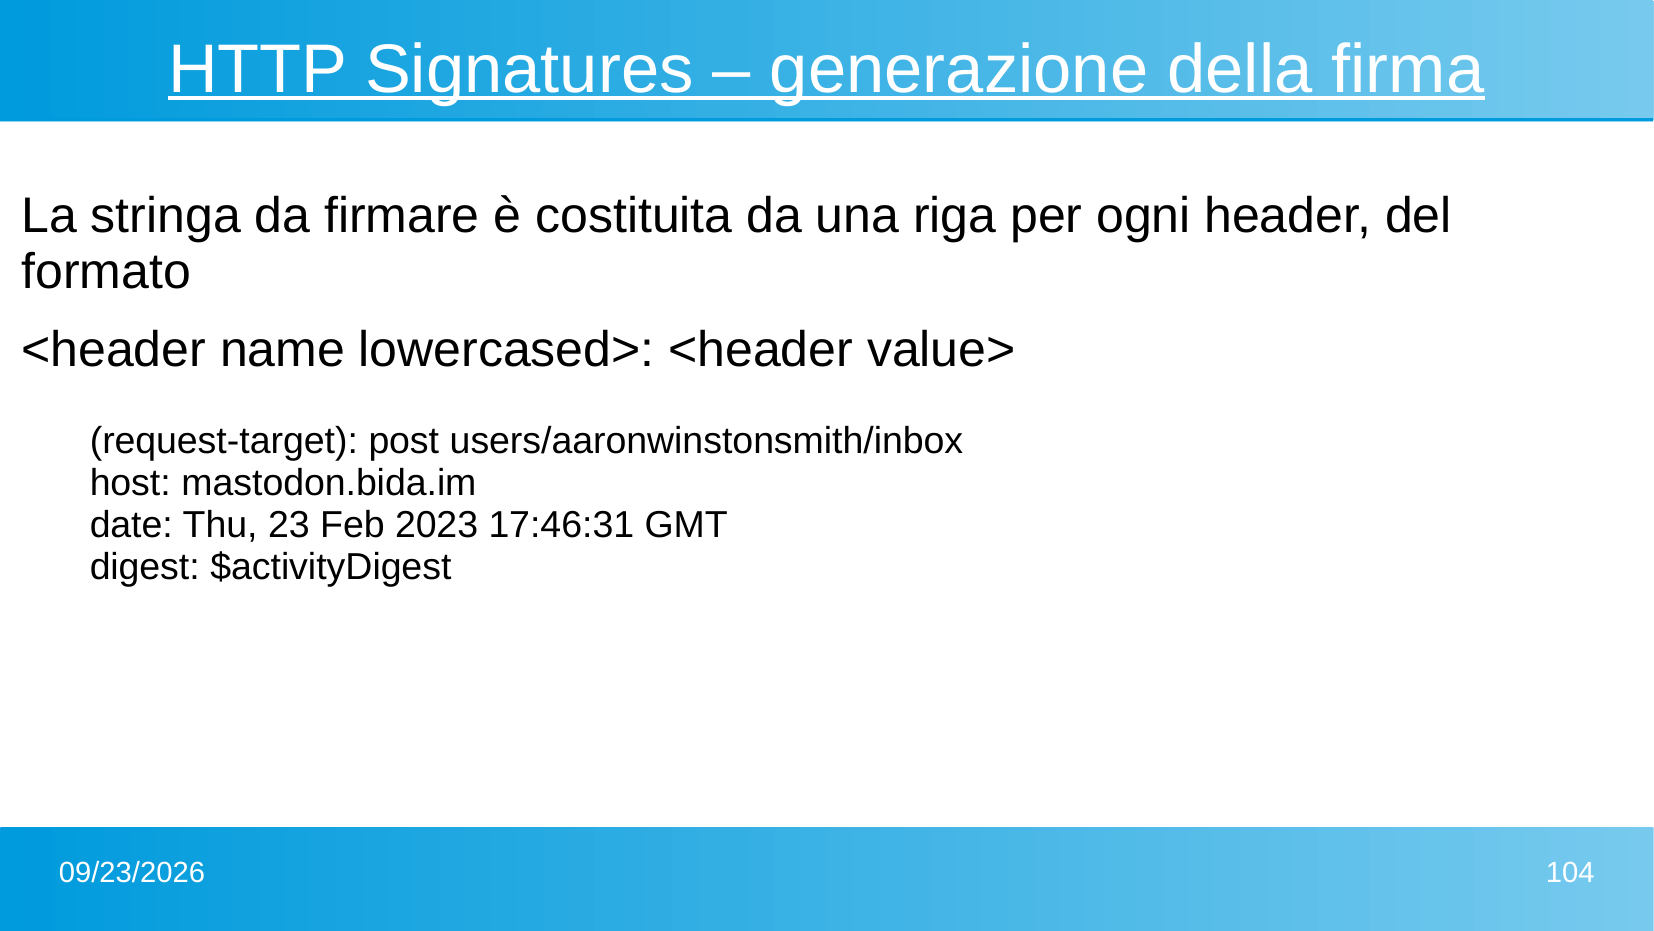

# HTTP Signatures – generazione della firma
La stringa da firmare è costituita da una riga per ogni header, del formato
<header name lowercased>: <header value>
(request-target): post users/aaronwinstonsmith/inbox
host: mastodon.bida.im
date: Thu, 23 Feb 2023 17:46:31 GMT
digest: $activityDigest
104